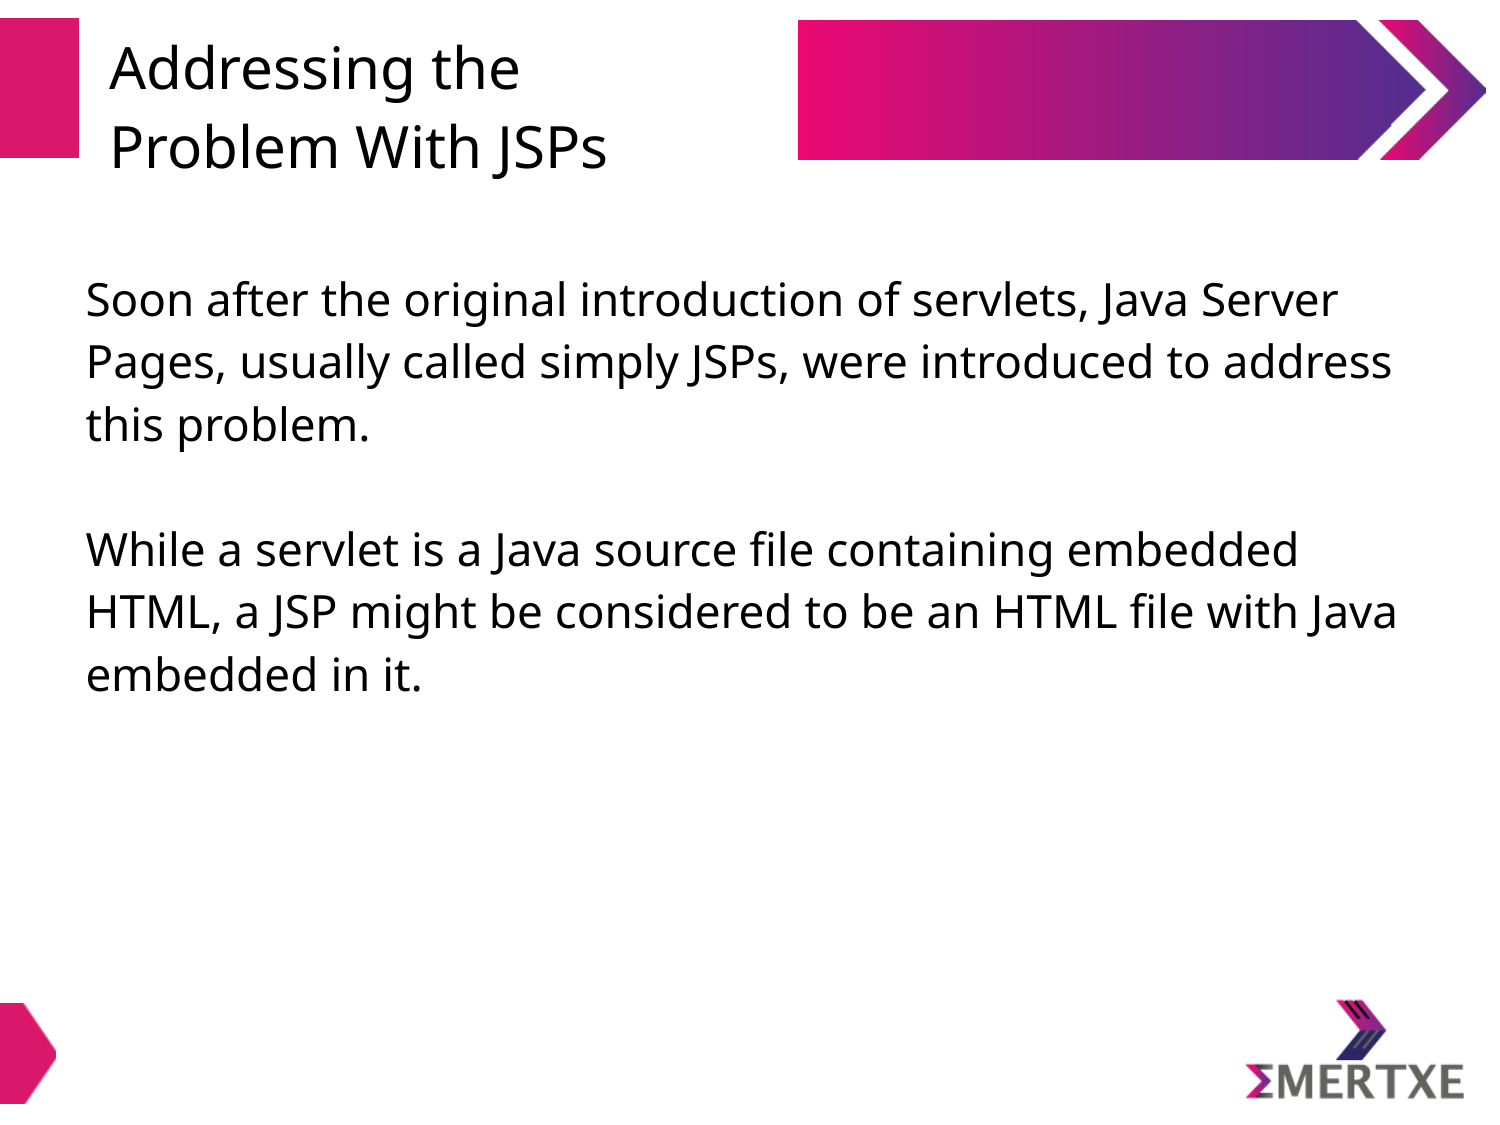

Addressing the Problem With JSPs
Soon after the original introduction of servlets, Java Server Pages, usually called simply JSPs, were introduced to address this problem.
While a servlet is a Java source file containing embedded HTML, a JSP might be considered to be an HTML file with Java embedded in it.